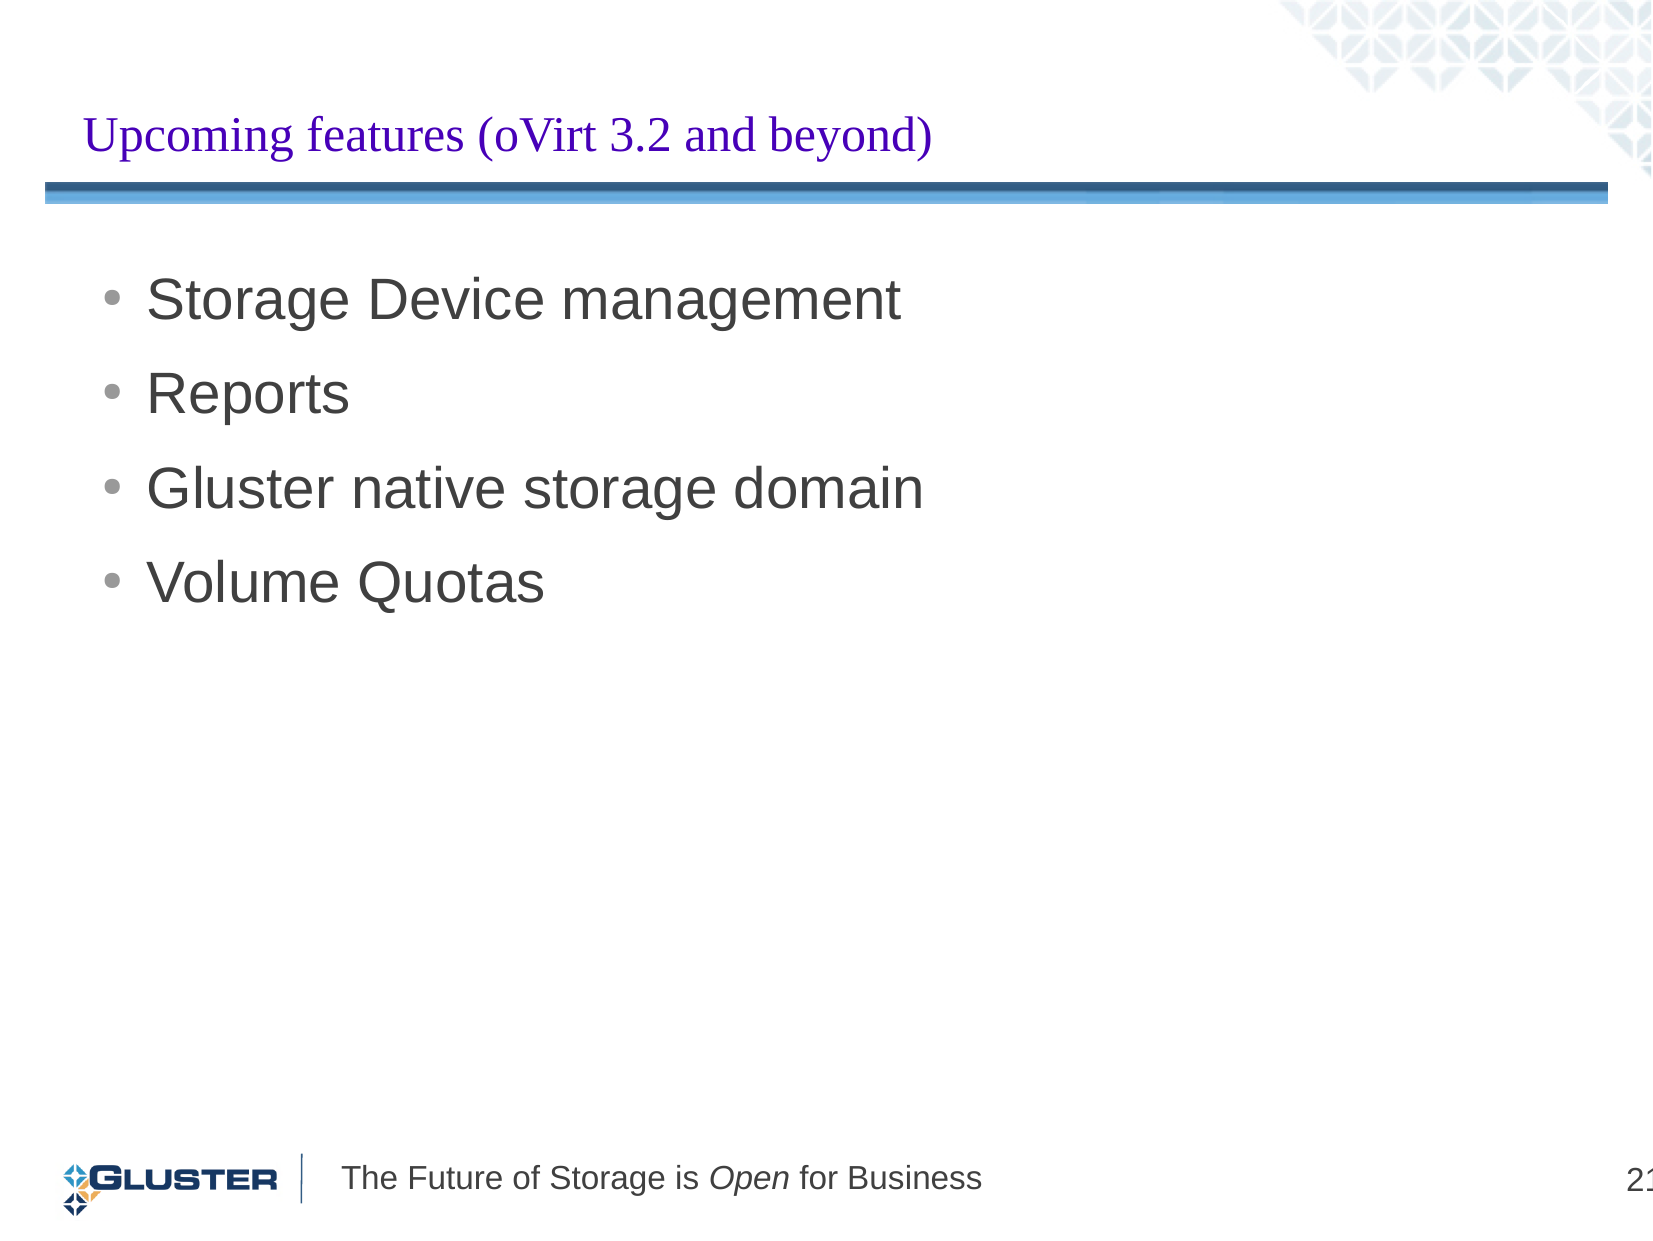

Upcoming features (oVirt 3.2 and beyond)
# Upcoming features (3.2 and beyond)
Storage Device management
Reports
Gluster native storage domain
Volume Quotas